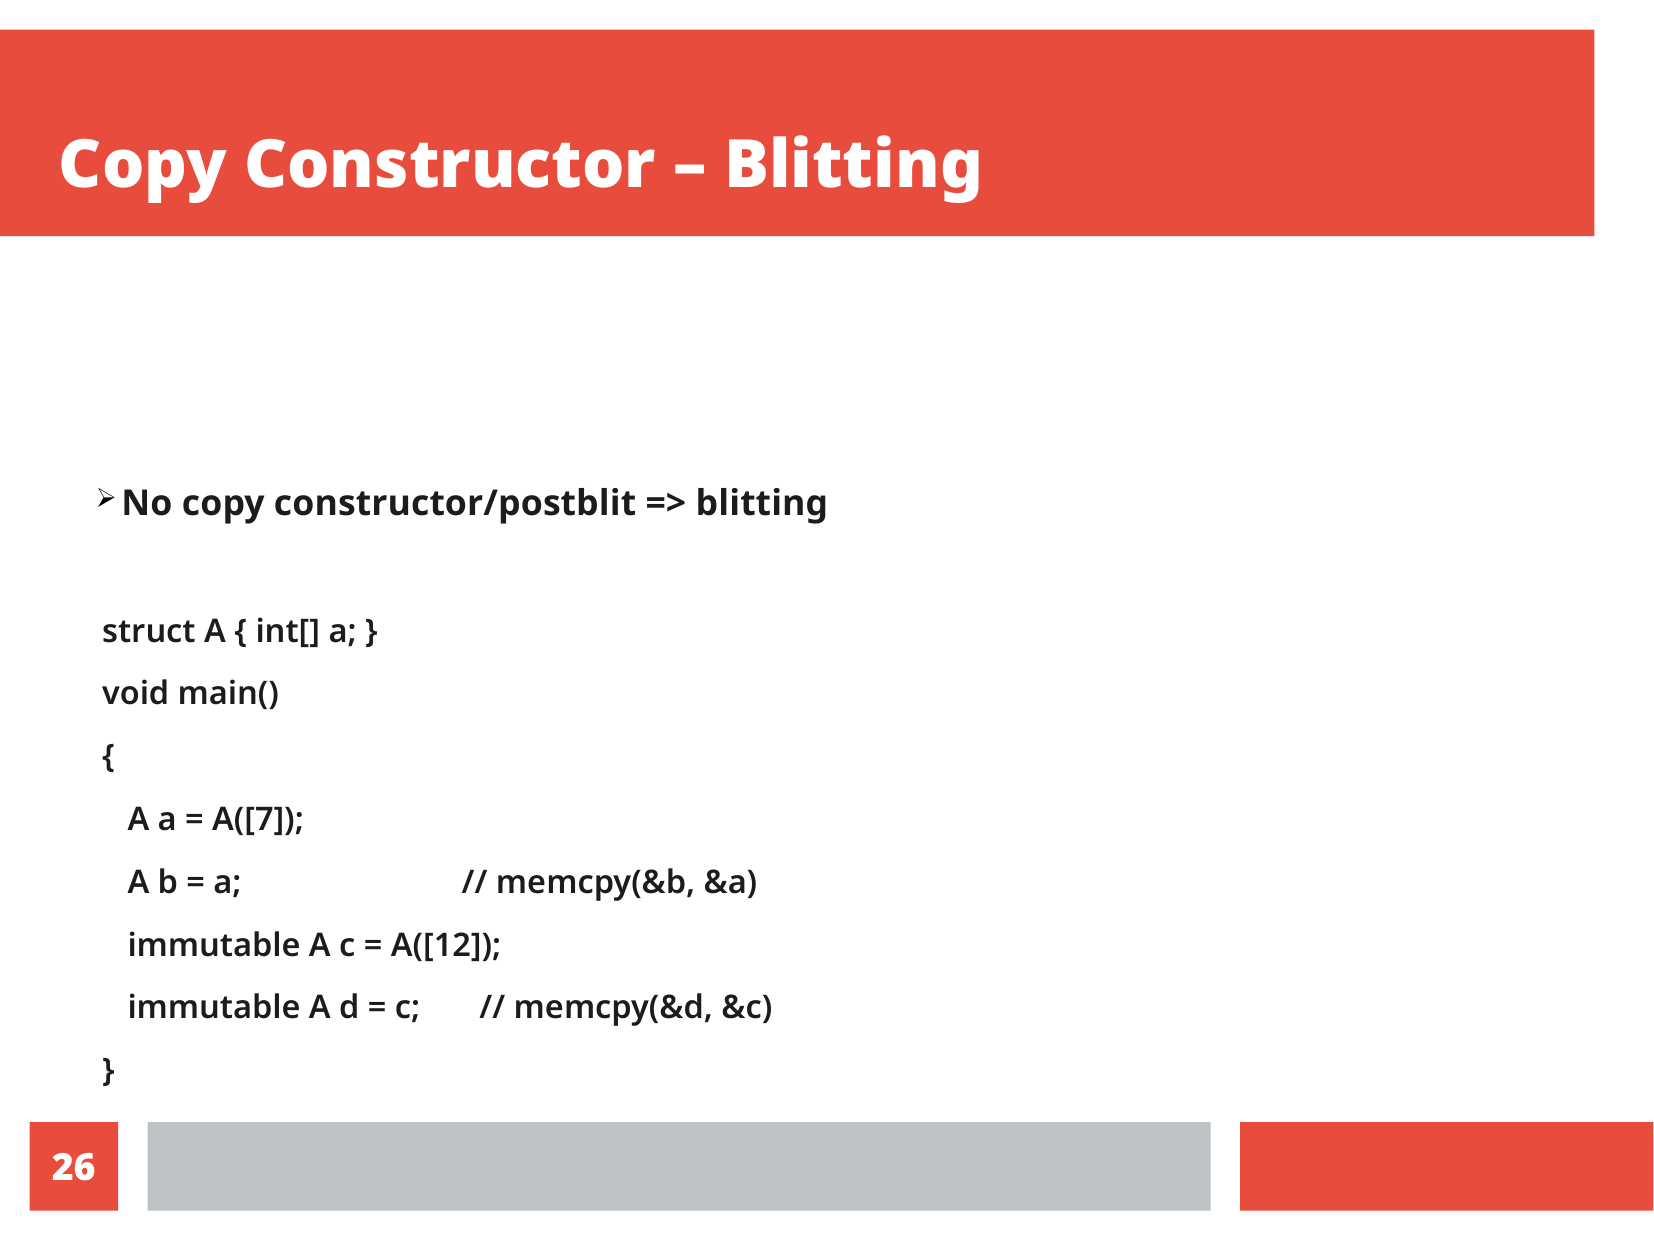

# Copy Constructor – Blitting
 No copy constructor/postblit => blitting
 struct A { int[] a; }
 void main()
 {
 A a = A([7]);
 A b = a; // memcpy(&b, &a)
 immutable A c = A([12]);
 immutable A d = c; // memcpy(&d, &c)
 }
26